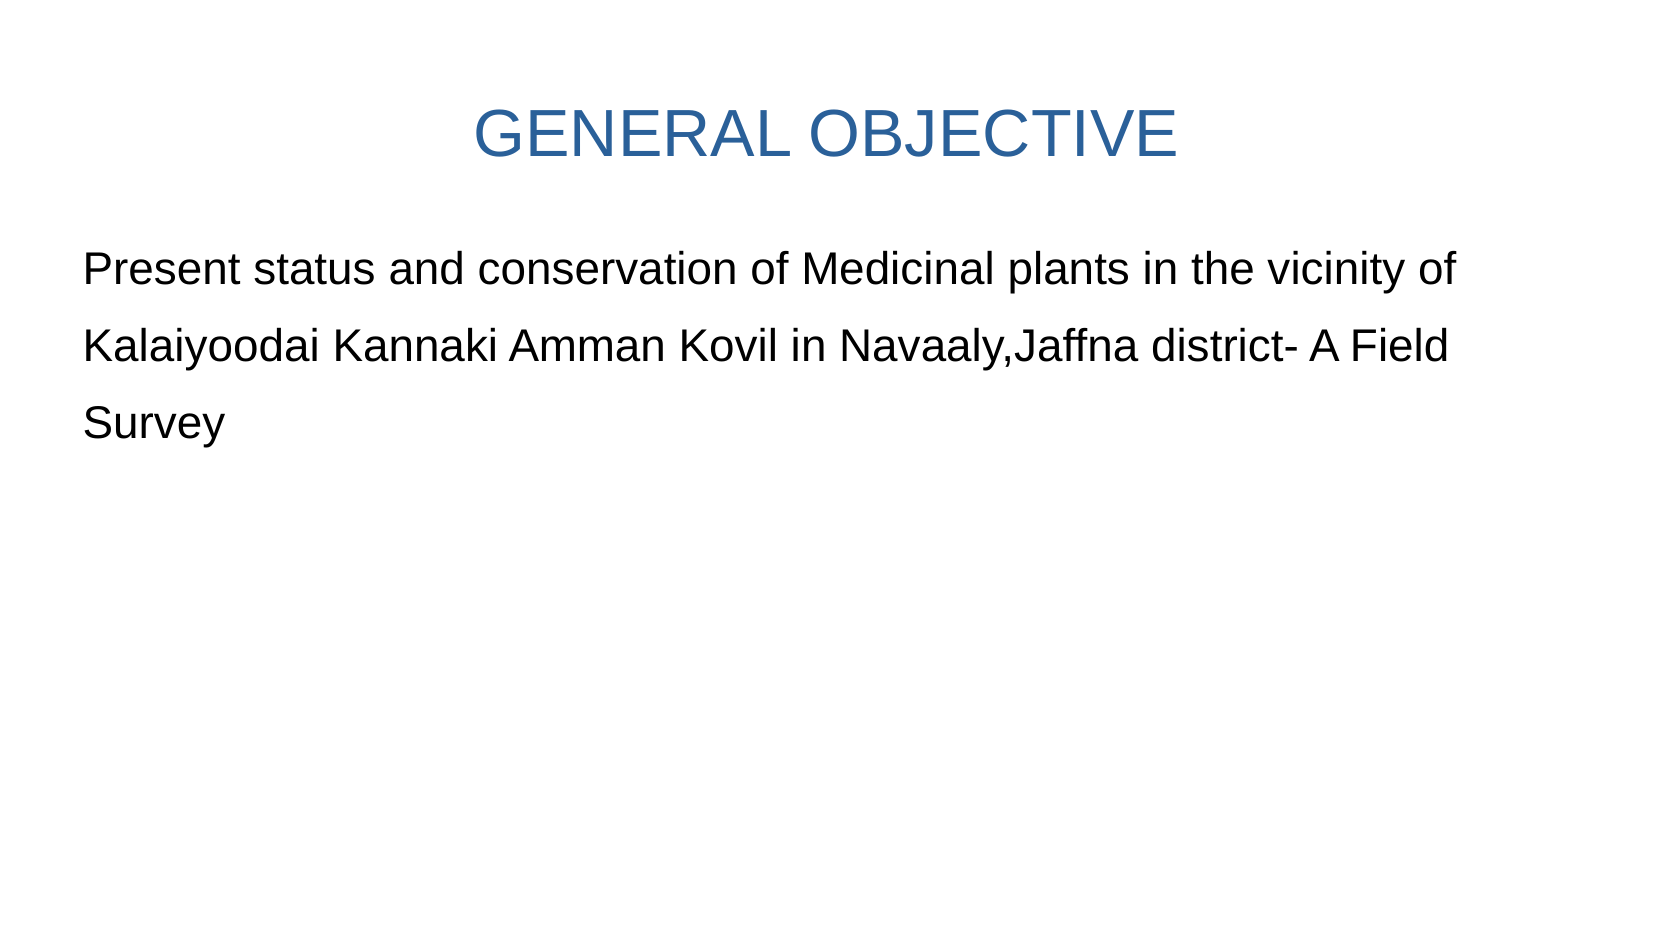

# GENERAL OBJECTIVE
Present status and conservation of Medicinal plants in the vicinity of Kalaiyoodai Kannaki Amman Kovil in Navaaly,Jaffna district- A Field Survey